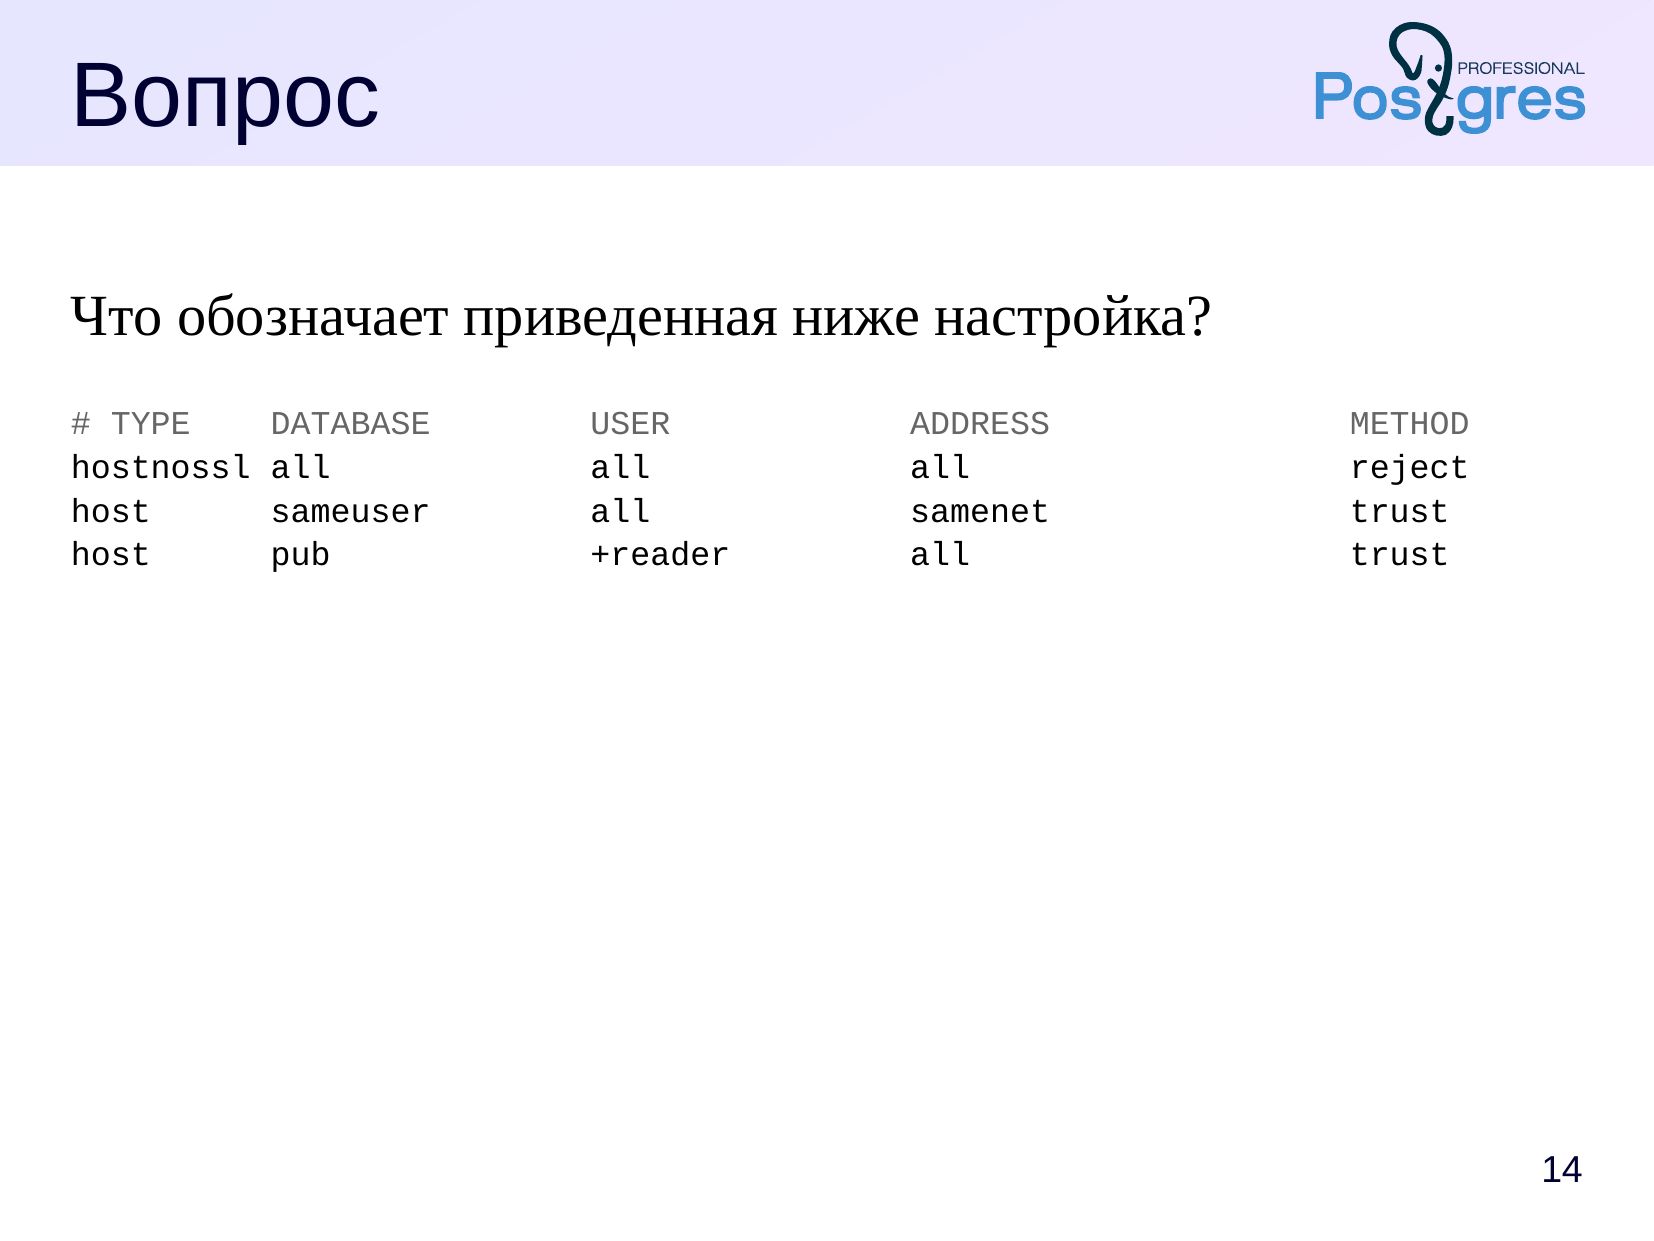

# Вопрос
Что обозначает приведенная ниже настройка?
# TYPE DATABASE USER ADDRESS METHOD
hostnossl all all all reject
host sameuser all samenet trust
host pub +reader all trust